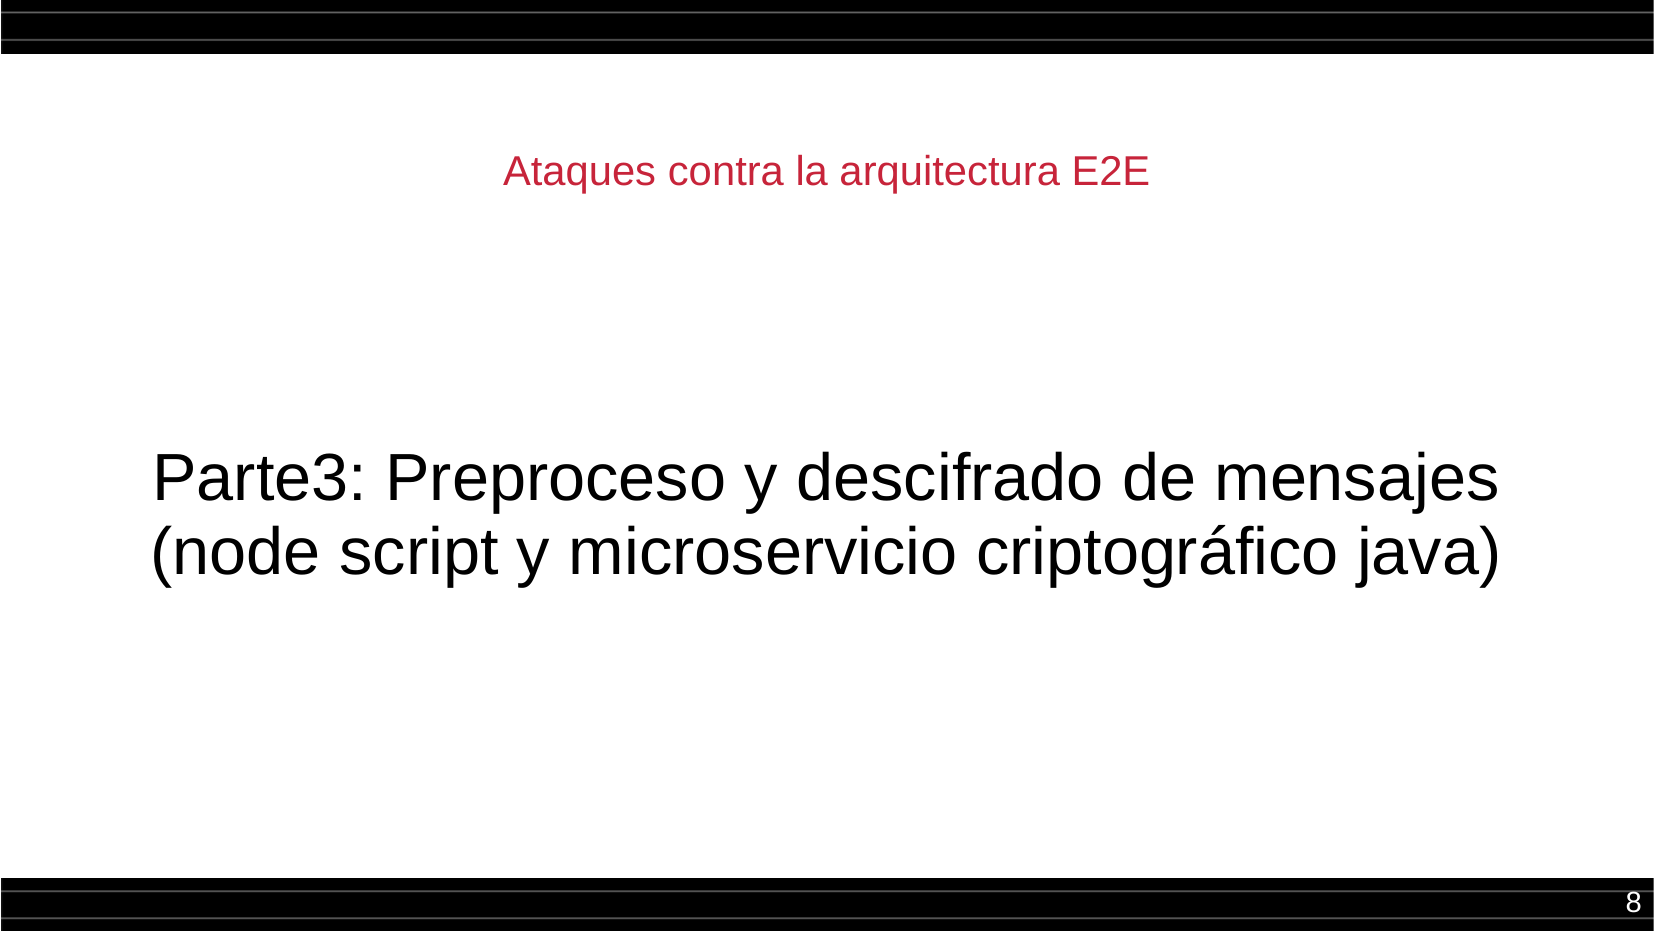

# Ataques contra la arquitectura E2E
Parte3: Preproceso y descifrado de mensajes (node script y microservicio criptográfico java)